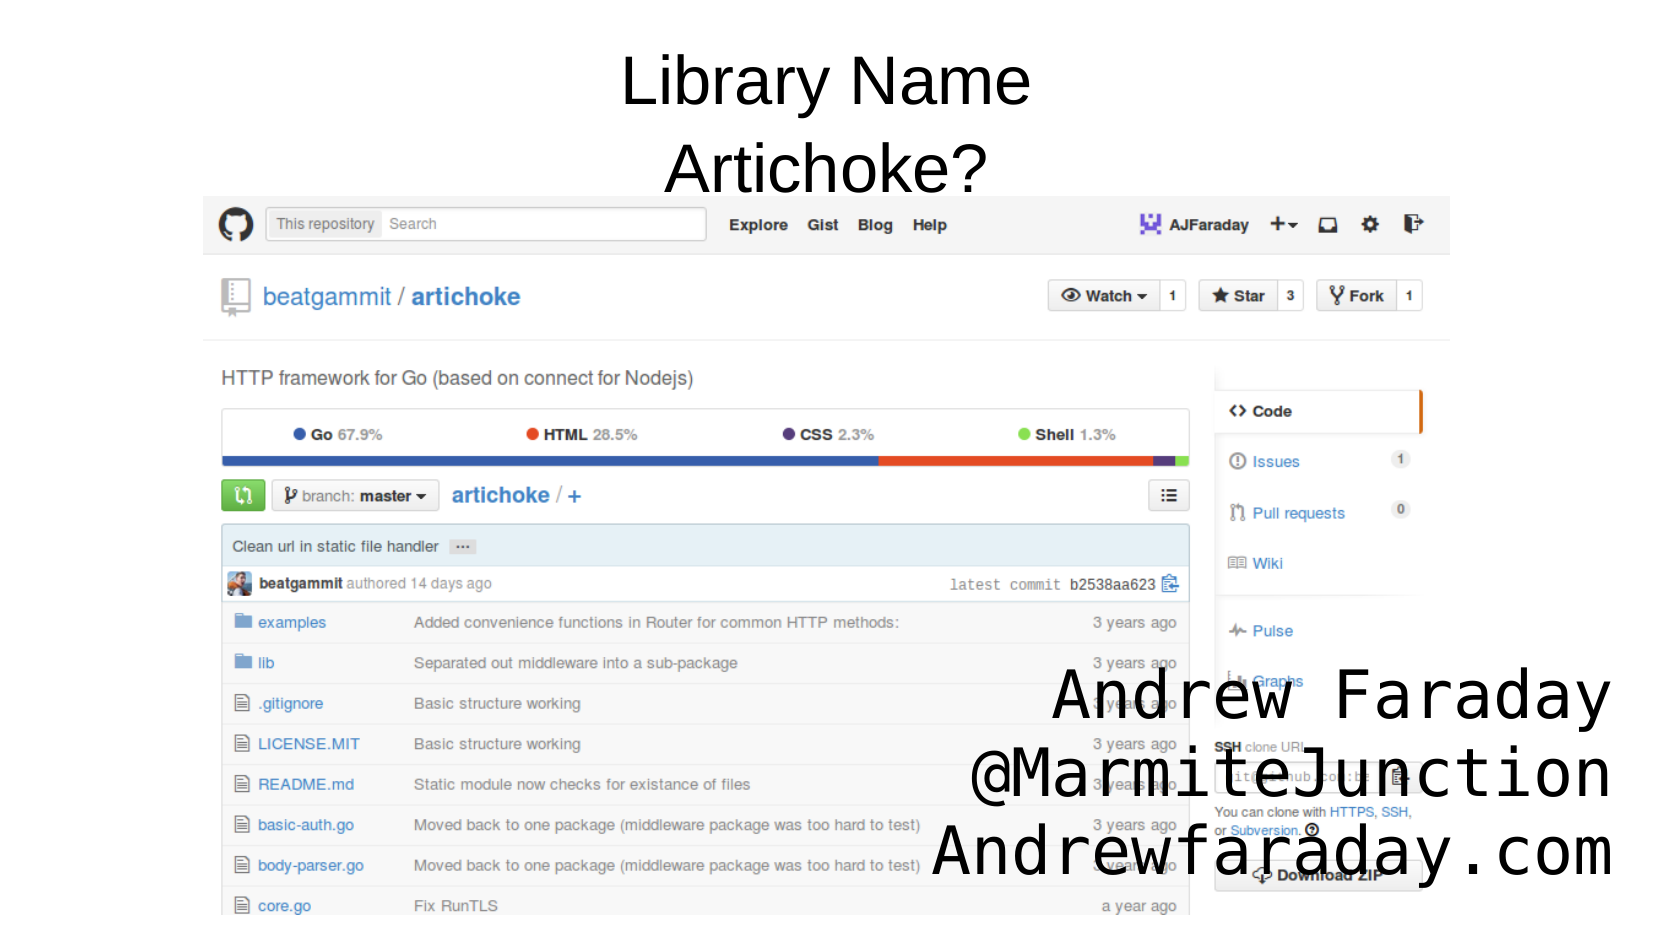

# Library Name
Artichoke?
Andrew Faraday
@MarmiteJunction
Andrewfaraday.com